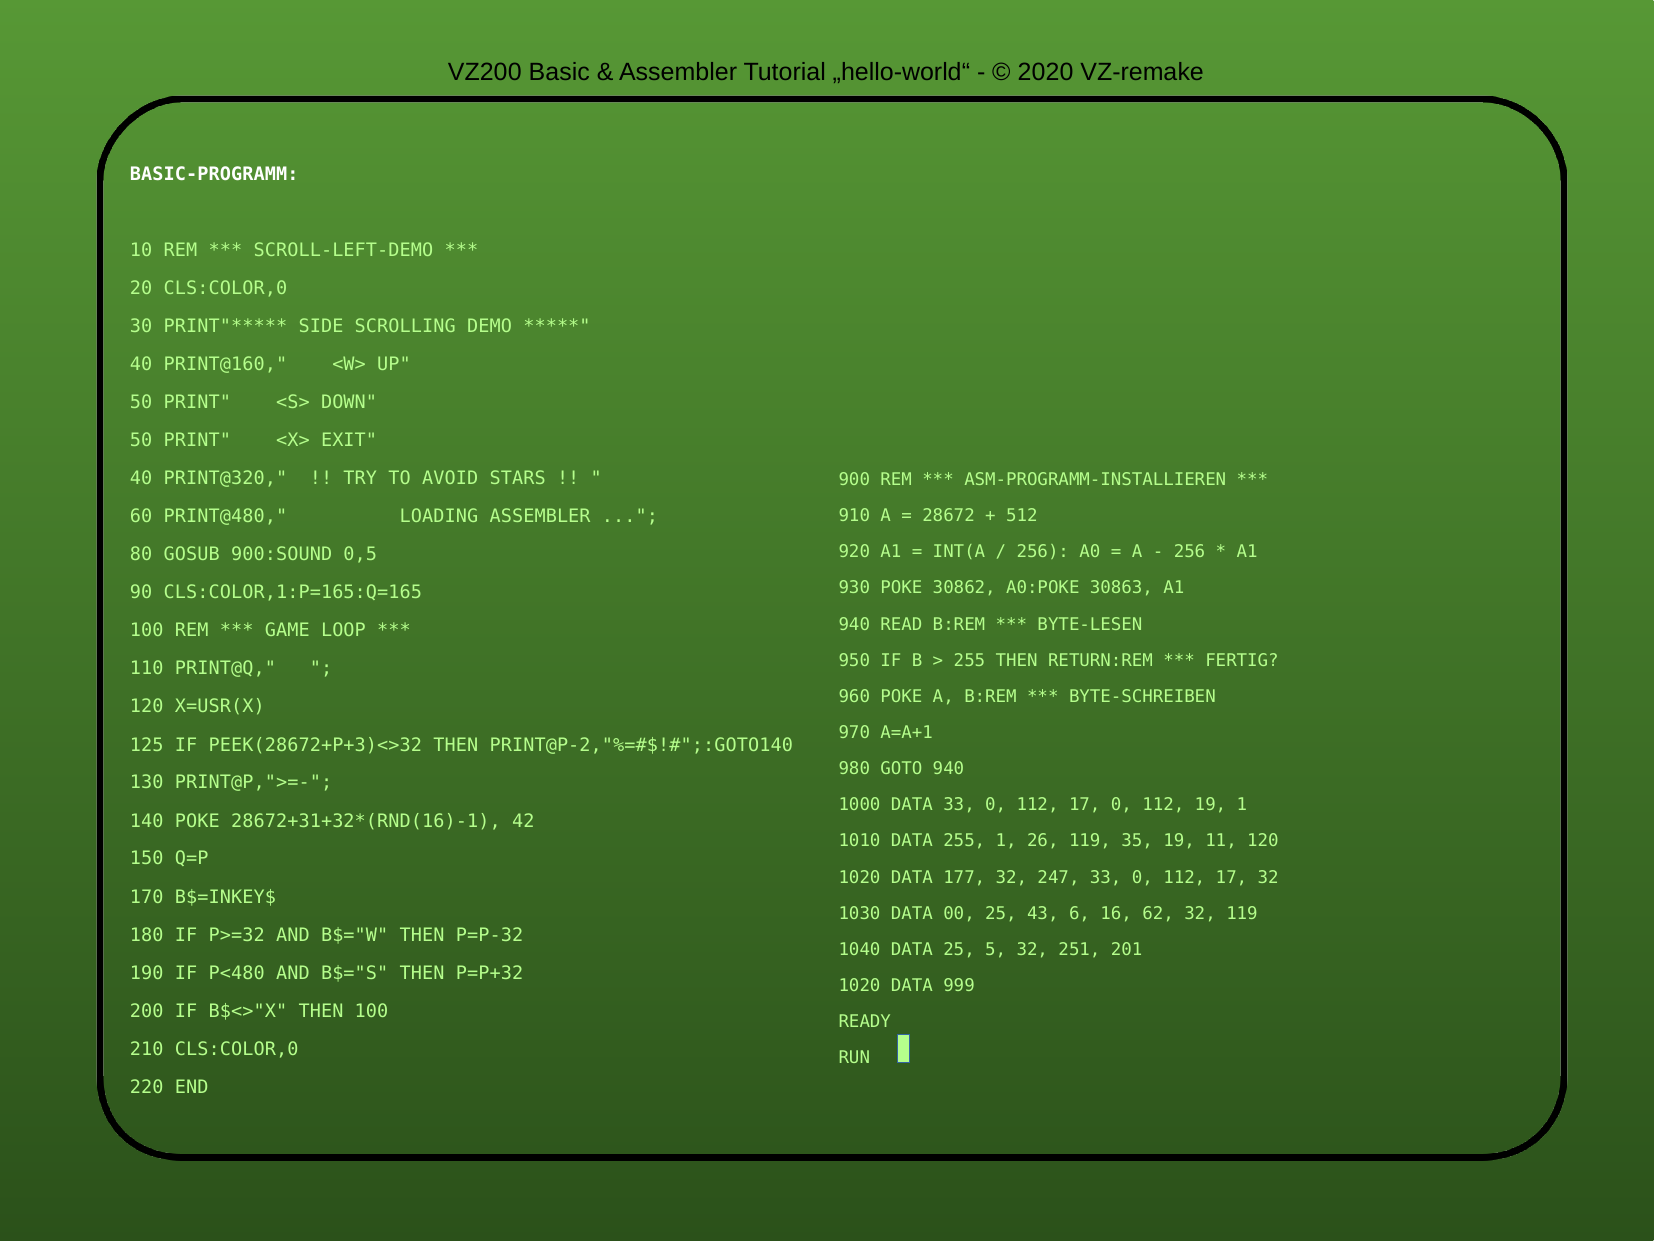

# VZ200 Basic & Assembler Tutorial „hello-world“ - © 2020 VZ-remake
BASIC-PROGRAMM:
10 REM *** SCROLL-LEFT-DEMO ***
20 CLS:COLOR,0
30 PRINT"***** SIDE SCROLLING DEMO *****"
40 PRINT@160," <W> UP"
50 PRINT" <S> DOWN"
50 PRINT" <X> EXIT"
40 PRINT@320," !! TRY TO AVOID STARS !! "
60 PRINT@480," LOADING ASSEMBLER ...";
80 GOSUB 900:SOUND 0,5
90 CLS:COLOR,1:P=165:Q=165
100 REM *** GAME LOOP ***
110 PRINT@Q," ";
120 X=USR(X)
125 IF PEEK(28672+P+3)<>32 THEN PRINT@P-2,"%=#$!#";:GOTO140
130 PRINT@P,">=-";
140 POKE 28672+31+32*(RND(16)-1), 42
150 Q=P
170 B$=INKEY$
180 IF P>=32 AND B$="W" THEN P=P-32
190 IF P<480 AND B$="S" THEN P=P+32
200 IF B$<>"X" THEN 100
210 CLS:COLOR,0
220 END
900 REM *** ASM-PROGRAMM-INSTALLIEREN ***
910 A = 28672 + 512
920 A1 = INT(A / 256): A0 = A - 256 * A1
930 POKE 30862, A0:POKE 30863, A1
940 READ B:REM *** BYTE-LESEN
950 IF B > 255 THEN RETURN:REM *** FERTIG?
960 POKE A, B:REM *** BYTE-SCHREIBEN
970 A=A+1
980 GOTO 940
1000 DATA 33, 0, 112, 17, 0, 112, 19, 1
1010 DATA 255, 1, 26, 119, 35, 19, 11, 120
1020 DATA 177, 32, 247, 33, 0, 112, 17, 32
1030 DATA 00, 25, 43, 6, 16, 62, 32, 119
1040 DATA 25, 5, 32, 251, 201
1020 DATA 999
READY
RUN